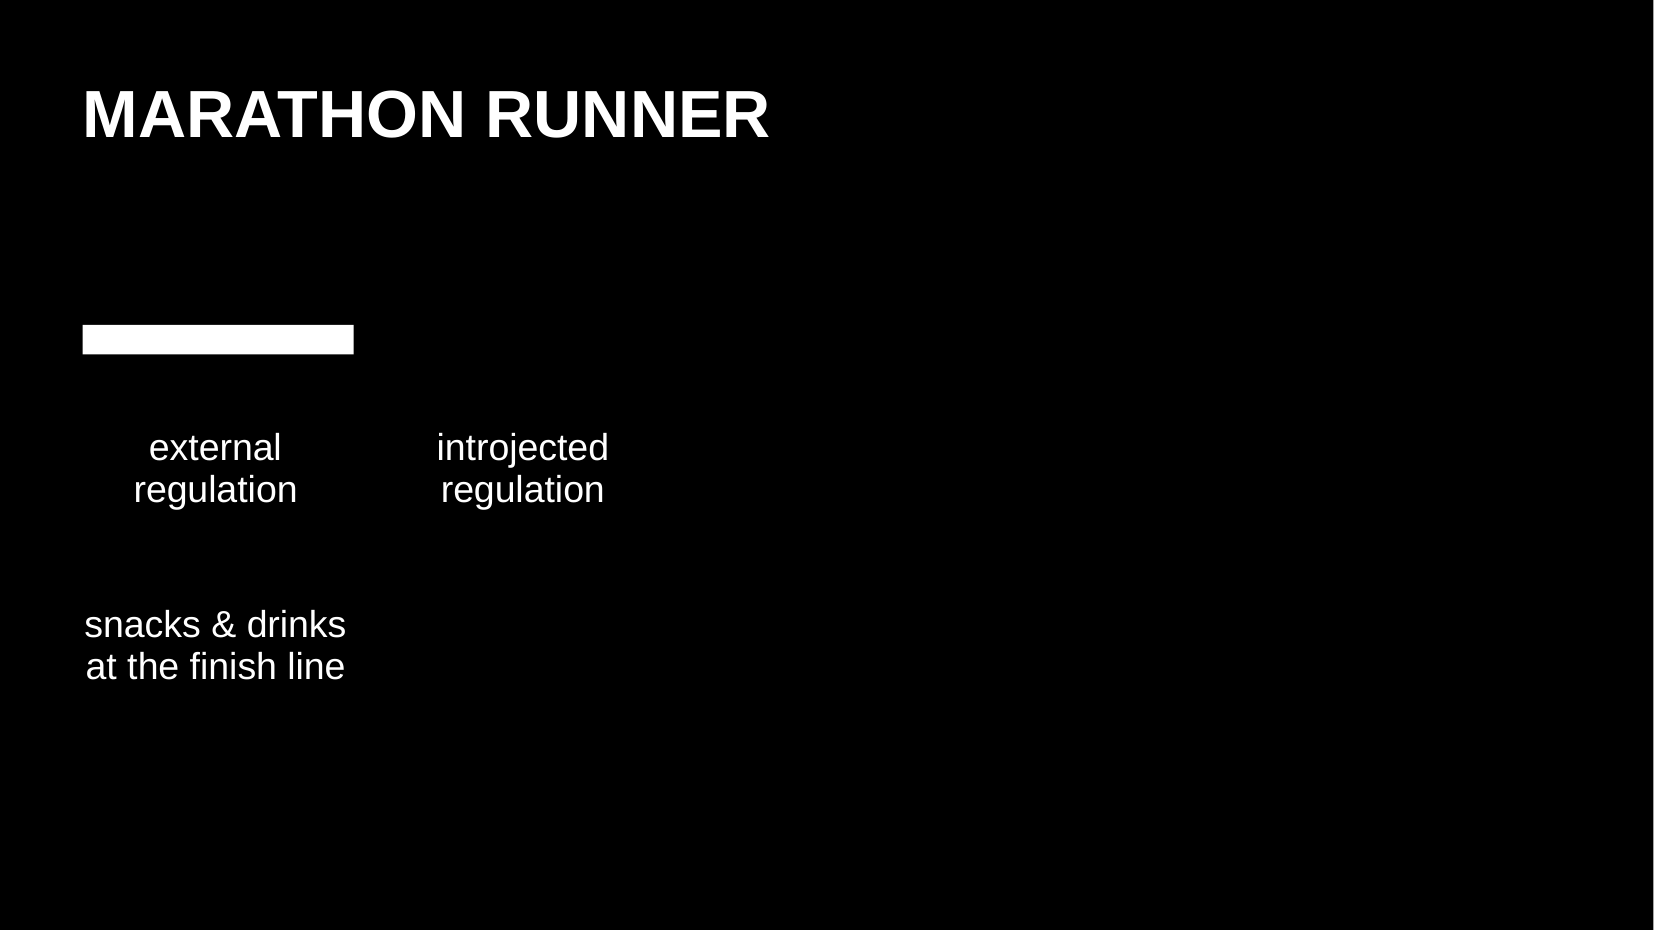

MARATHON RUNNER
# external regulation
introjected regulation
snacks & drinks at the finish line